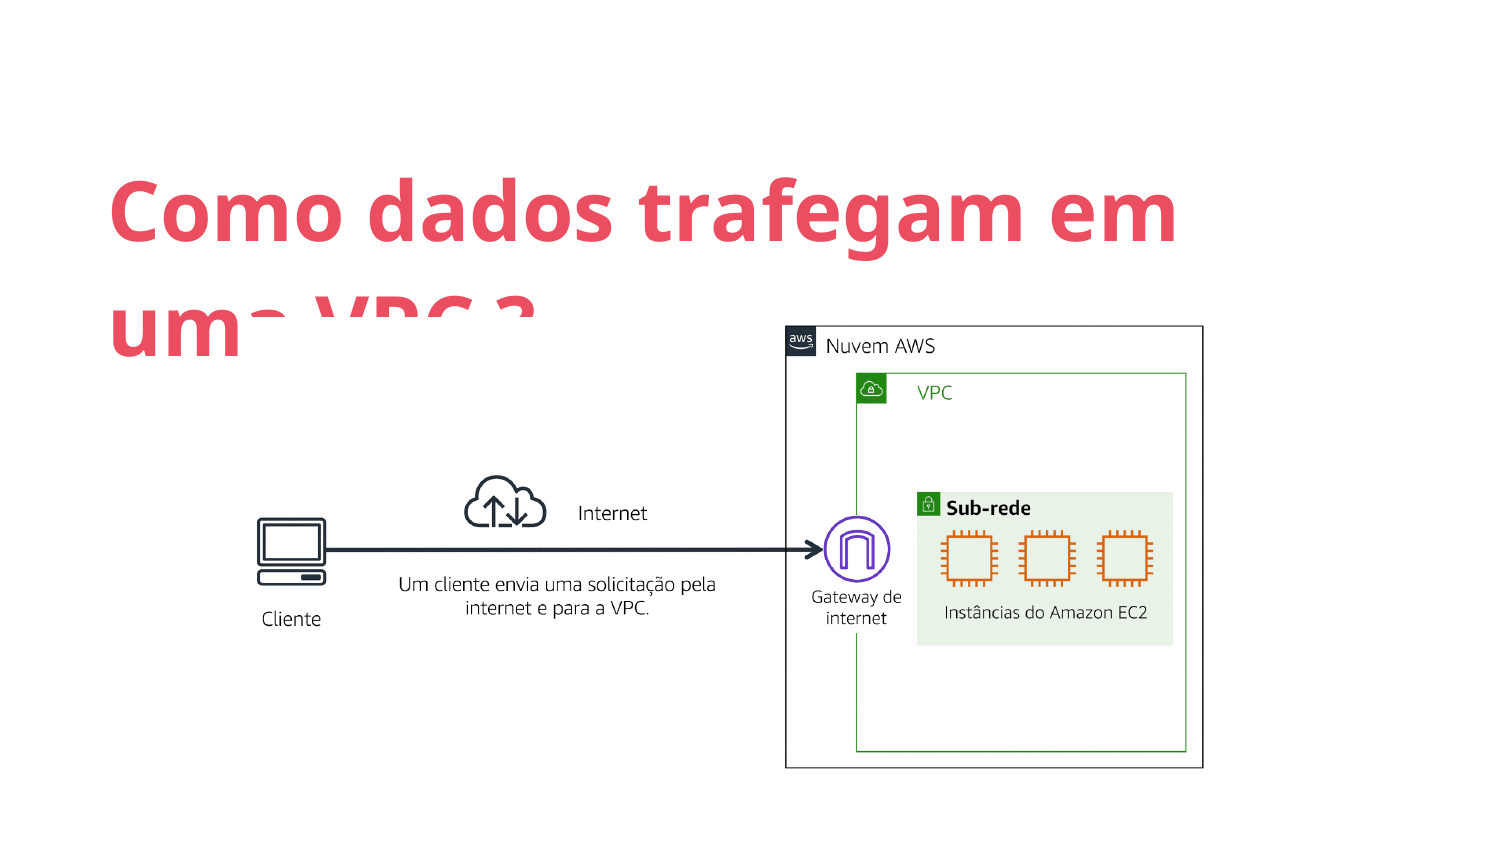

Como dados trafegam em uma VPC ?